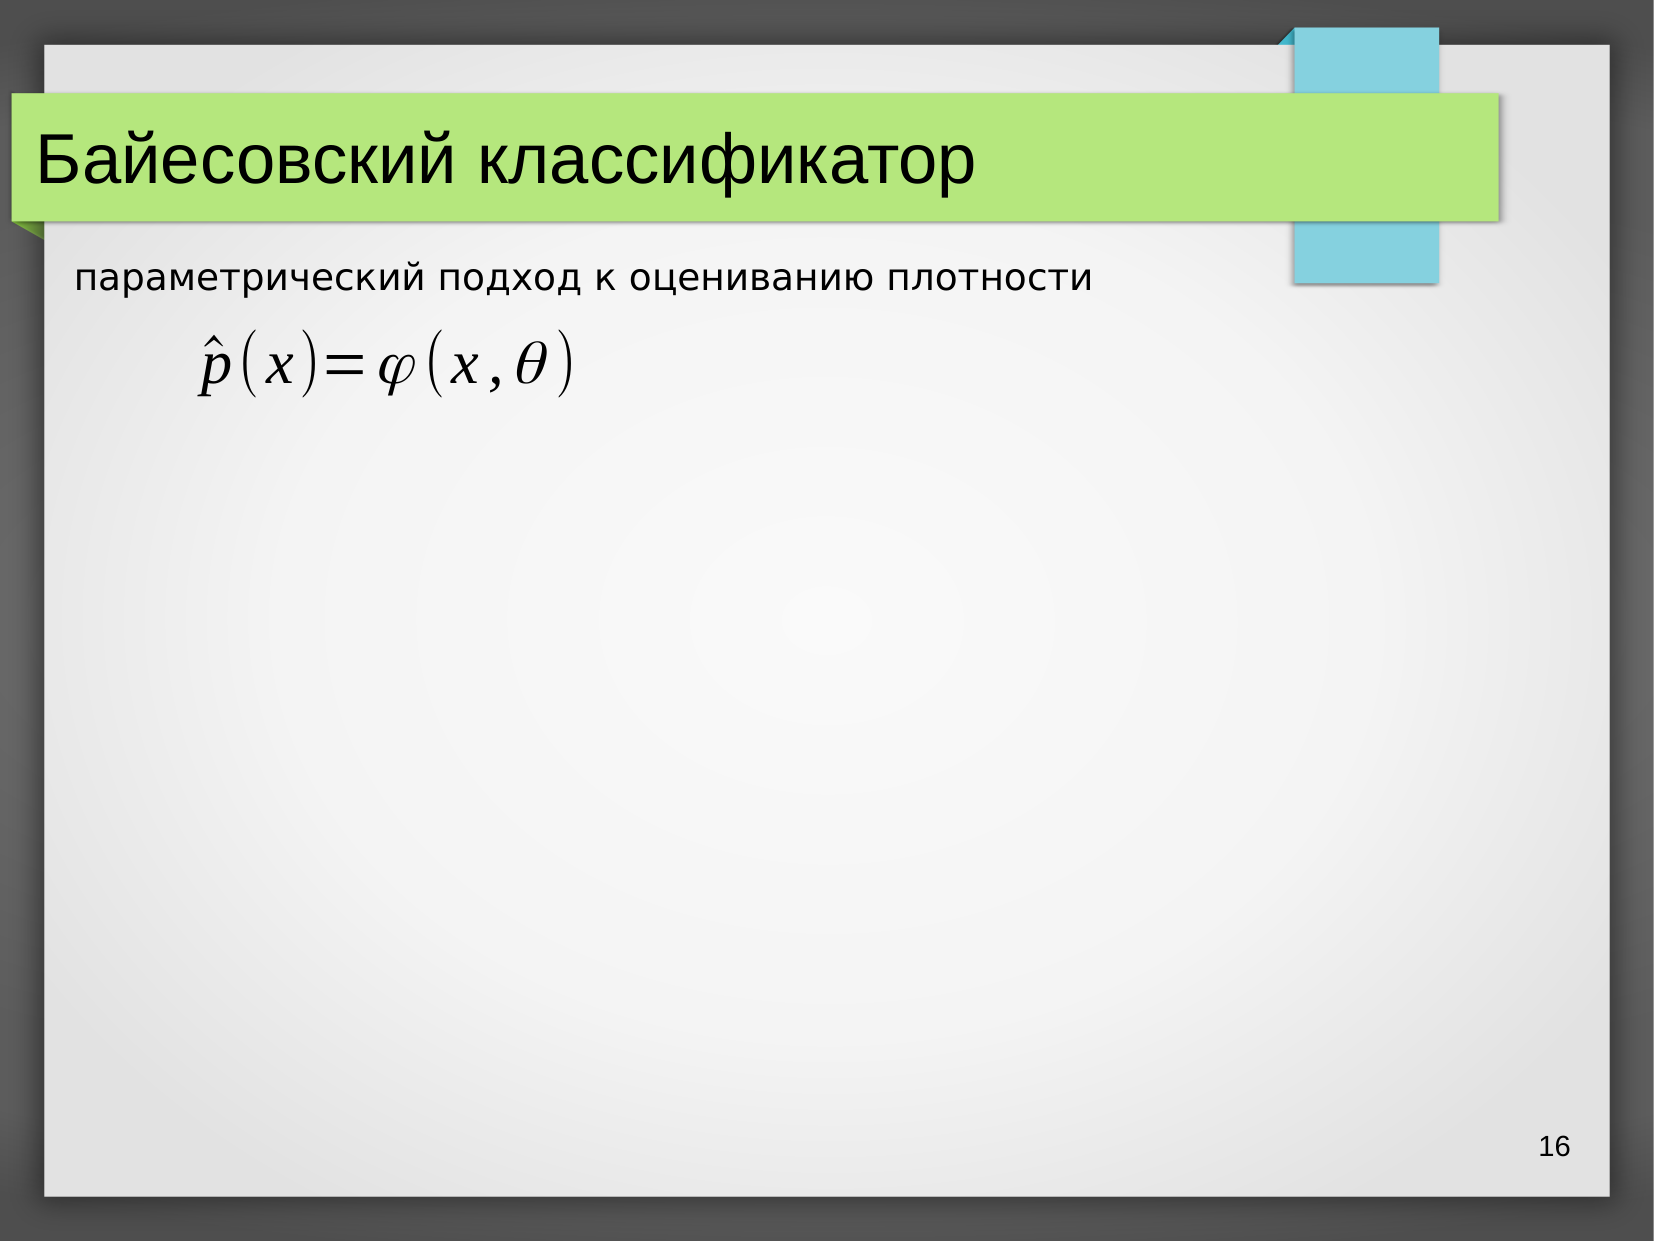

# Байесовский классификатор
параметрический подход к оцениванию плотности
16